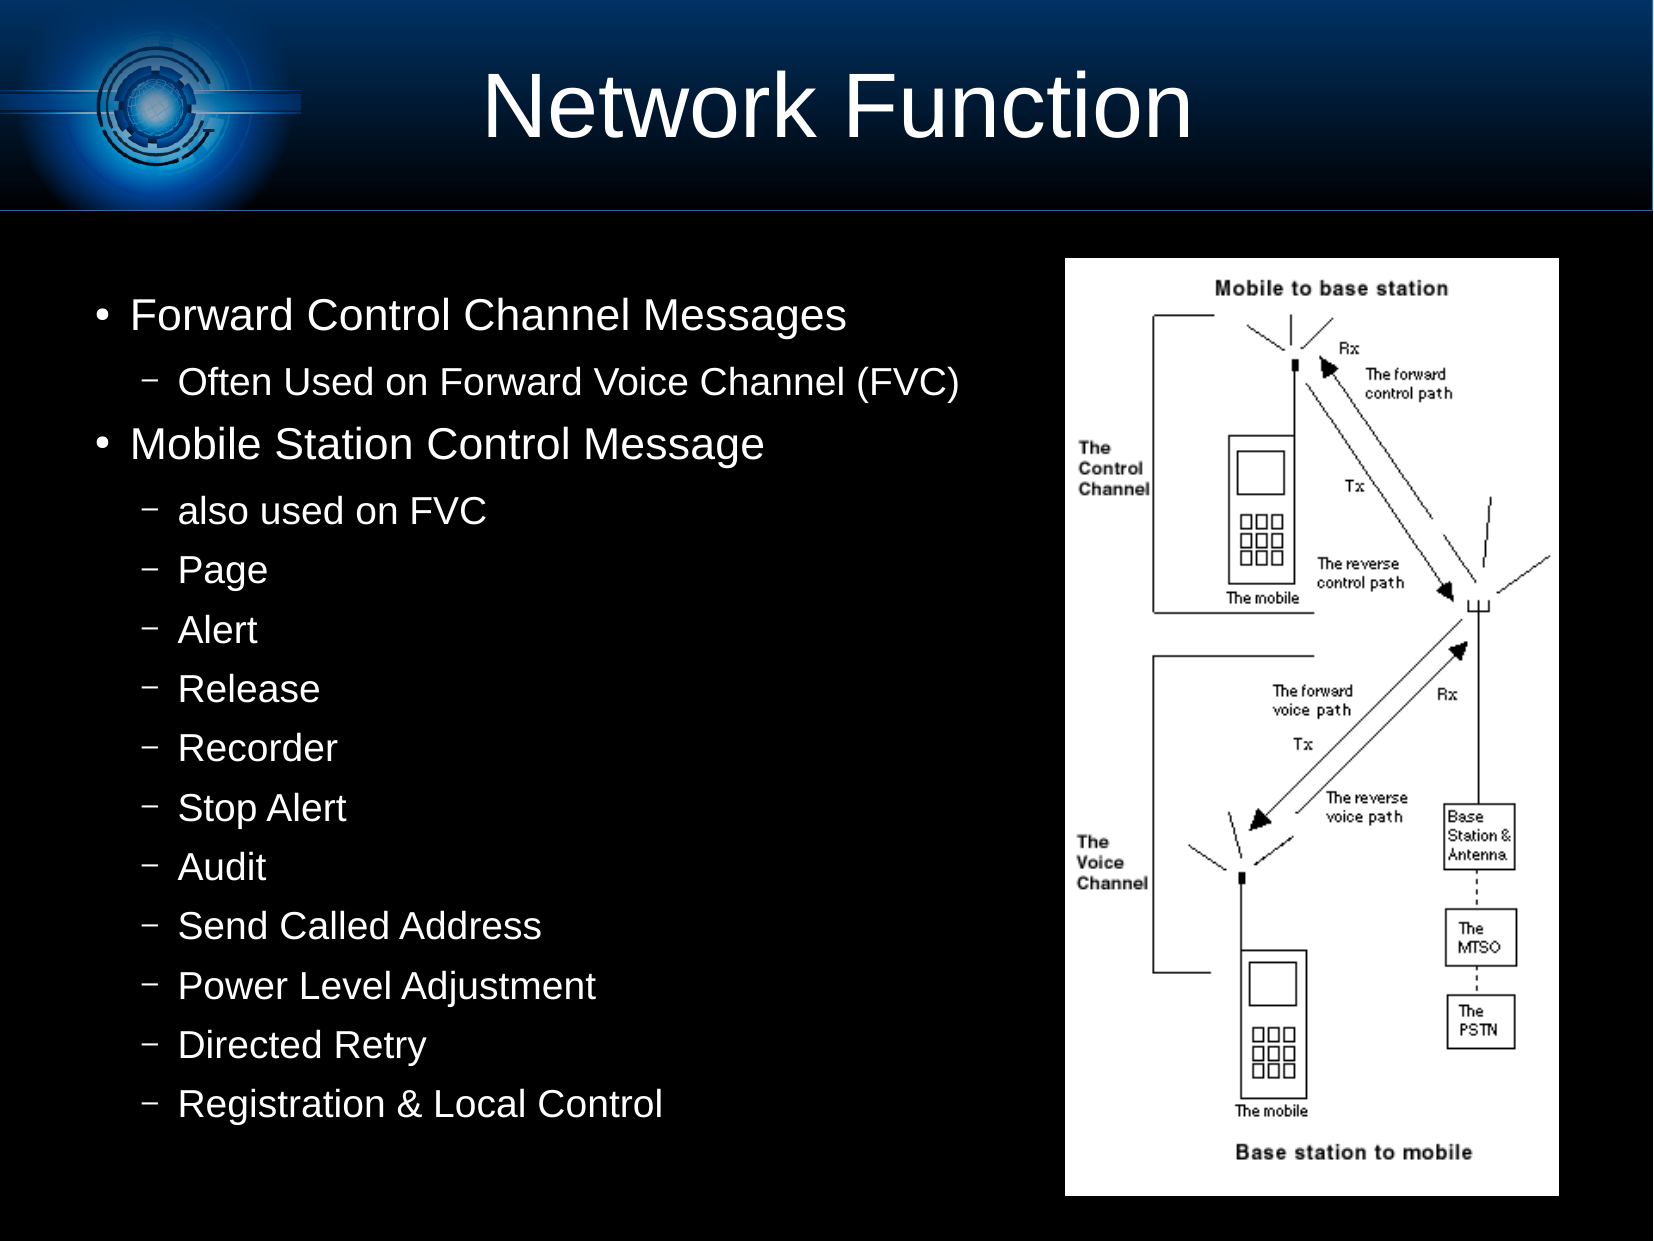

# Network Function
Forward Control Channel Messages
Often Used on Forward Voice Channel (FVC)
Mobile Station Control Message
also used on FVC
Page
Alert
Release
Recorder
Stop Alert
Audit
Send Called Address
Power Level Adjustment
Directed Retry
Registration & Local Control